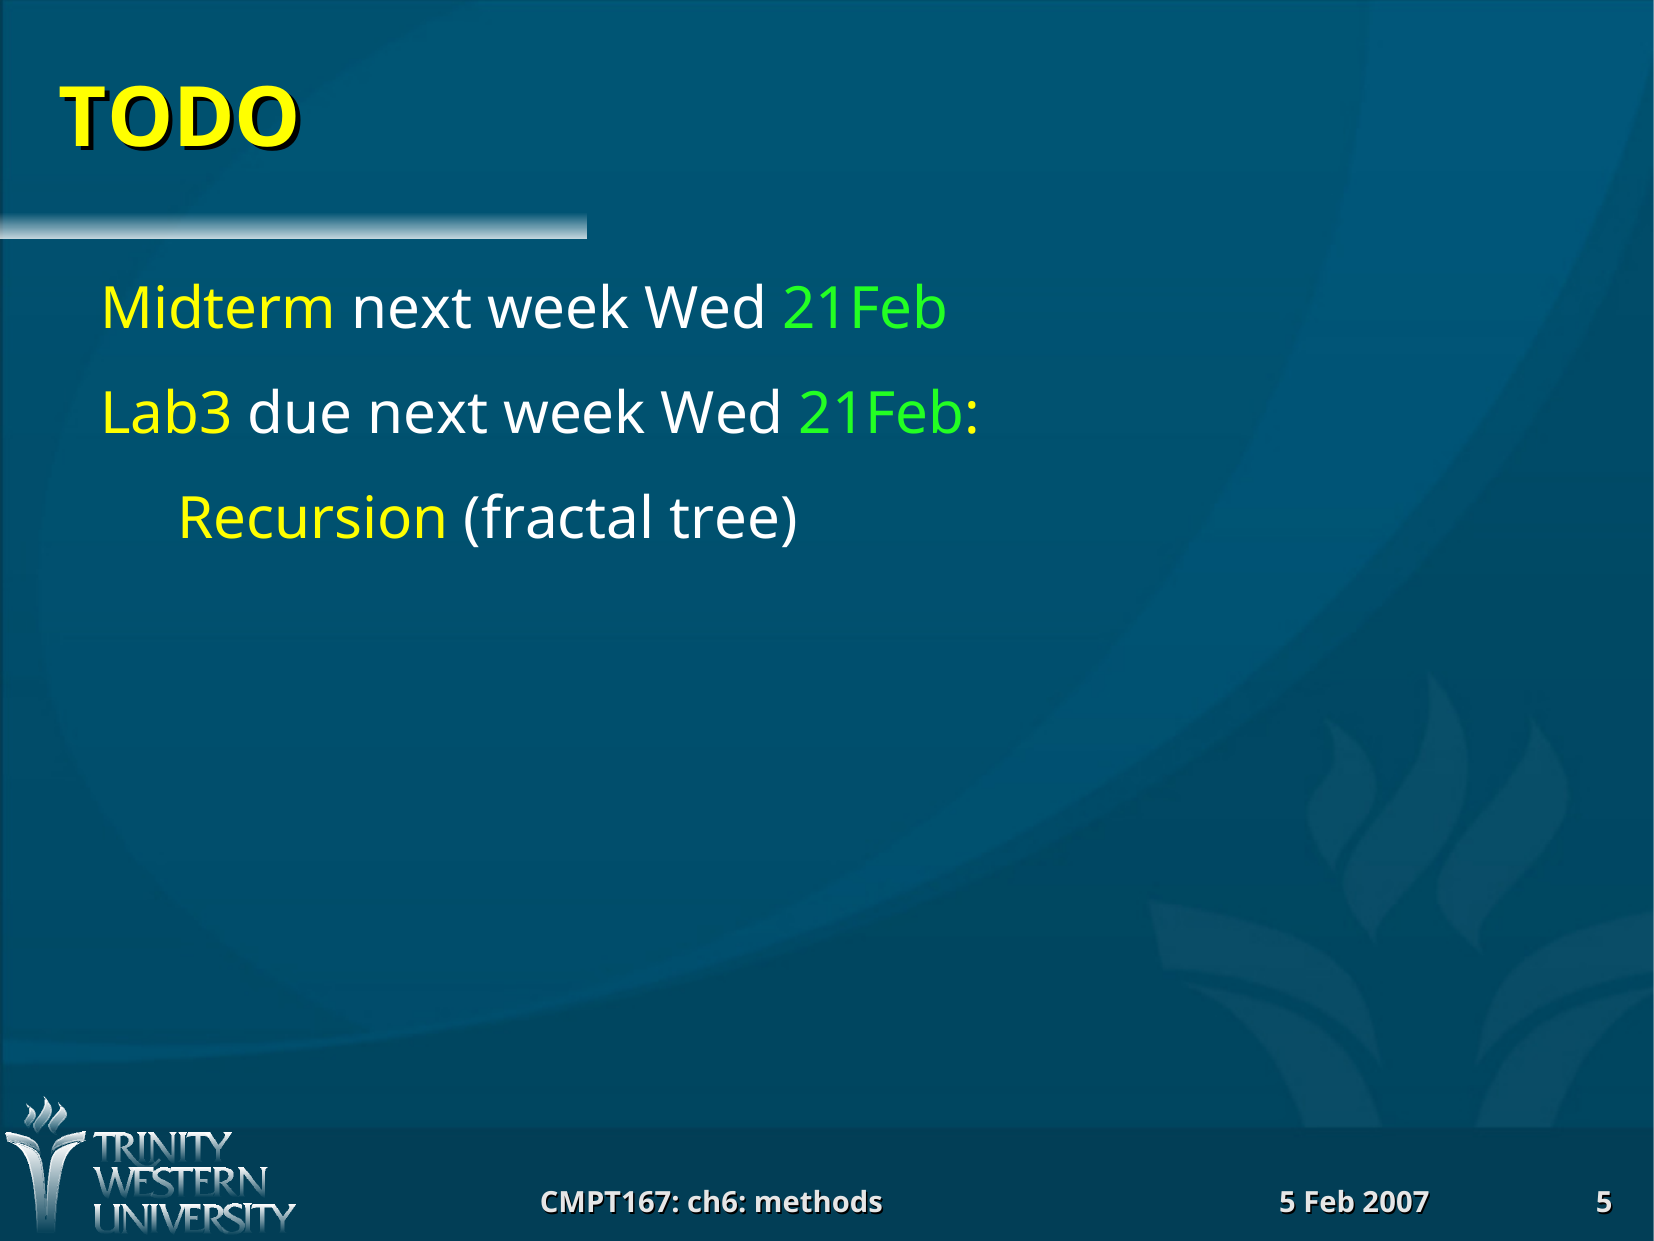

# TODO
Midterm next week Wed 21Feb
Lab3 due next week Wed 21Feb:
Recursion (fractal tree)
CMPT167: ch6: methods
5 Feb 2007
5